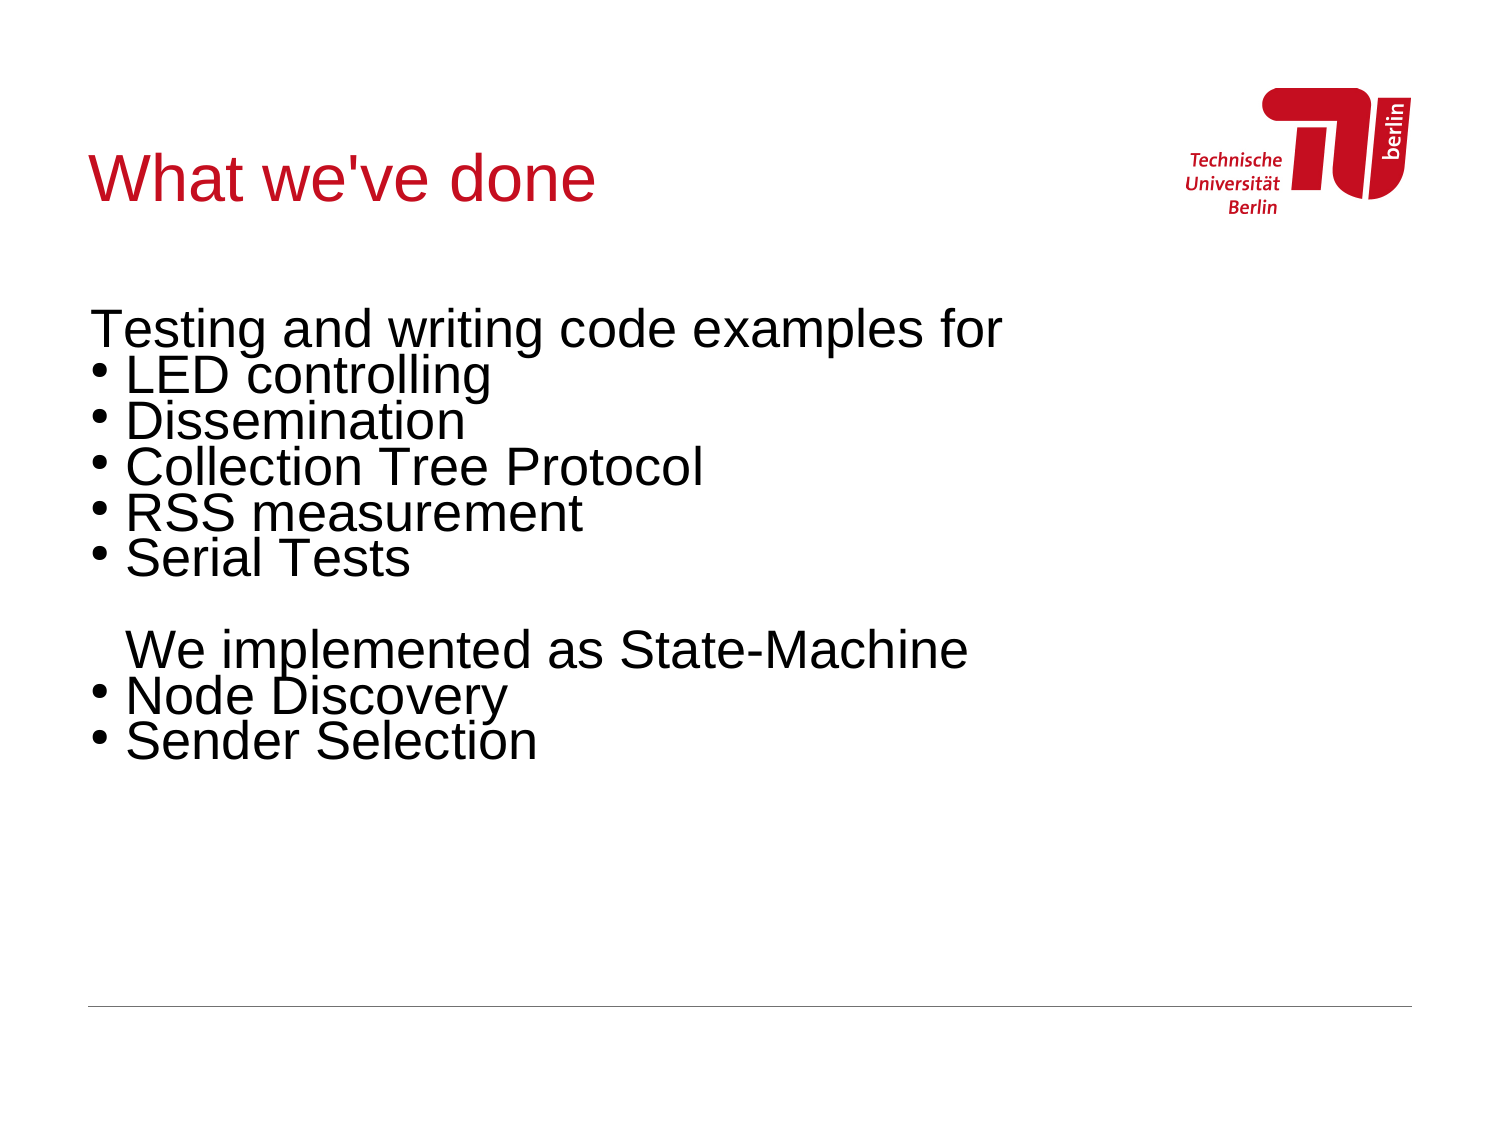

# What we've done
Testing and writing code examples for
LED controlling
Dissemination
Collection Tree Protocol
RSS measurement
Serial Tests
We implemented as State-Machine
Node Discovery
Sender Selection